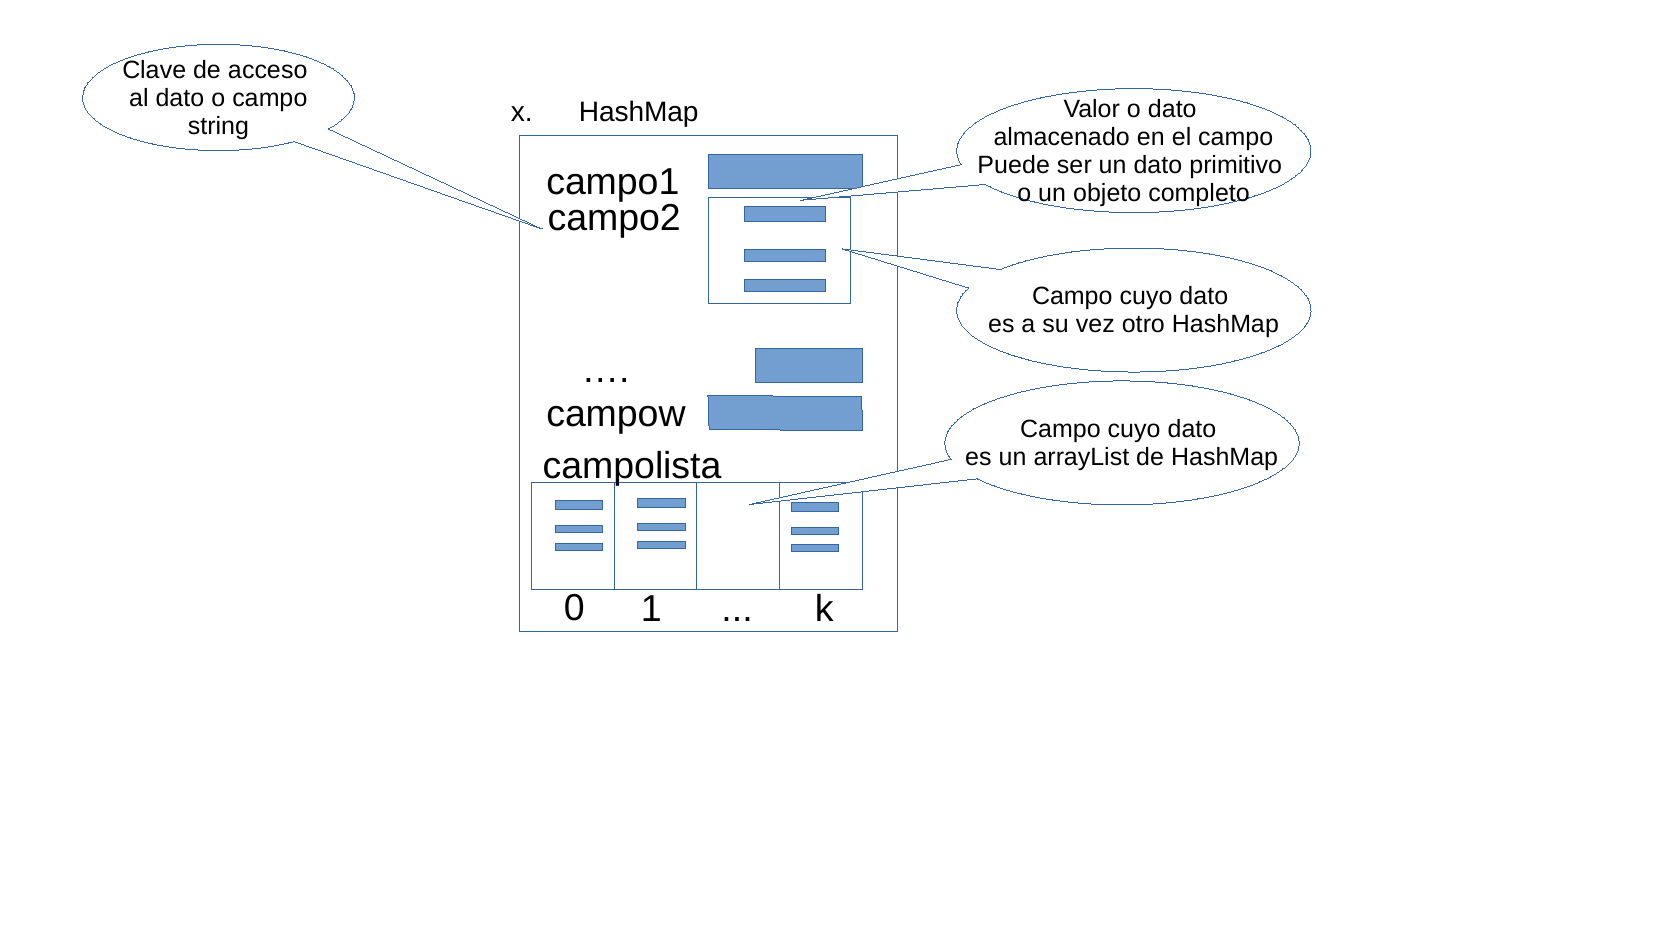

Clave de acceso
al dato o campo
string
x. HashMap
Valor o dato
almacenado en el campo
Puede ser un dato primitivo
o un objeto completo
campo1
campo2
Campo cuyo dato
es a su vez otro HashMap
….
Campo cuyo dato
es un arrayList de HashMap
campow
campolista
0
1
...
k